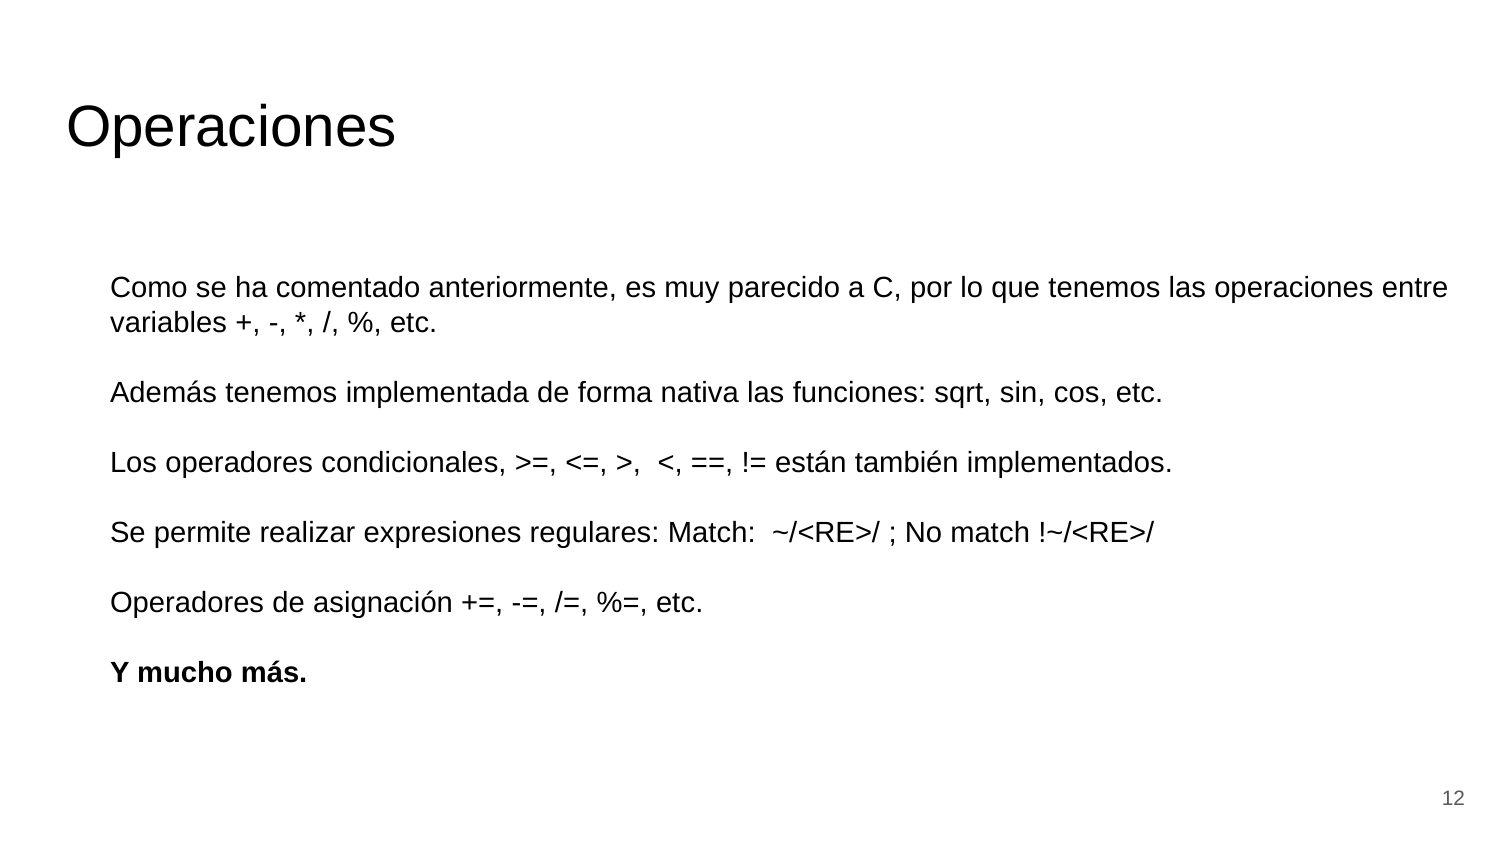

# Operaciones
Como se ha comentado anteriormente, es muy parecido a C, por lo que tenemos las operaciones entre variables +, -, *, /, %, etc.
Además tenemos implementada de forma nativa las funciones: sqrt, sin, cos, etc.
Los operadores condicionales, >=, <=, >, <, ==, != están también implementados.
Se permite realizar expresiones regulares: Match: ~/<RE>/ ; No match !~/<RE>/
Operadores de asignación +=, -=, /=, %=, etc.
Y mucho más.